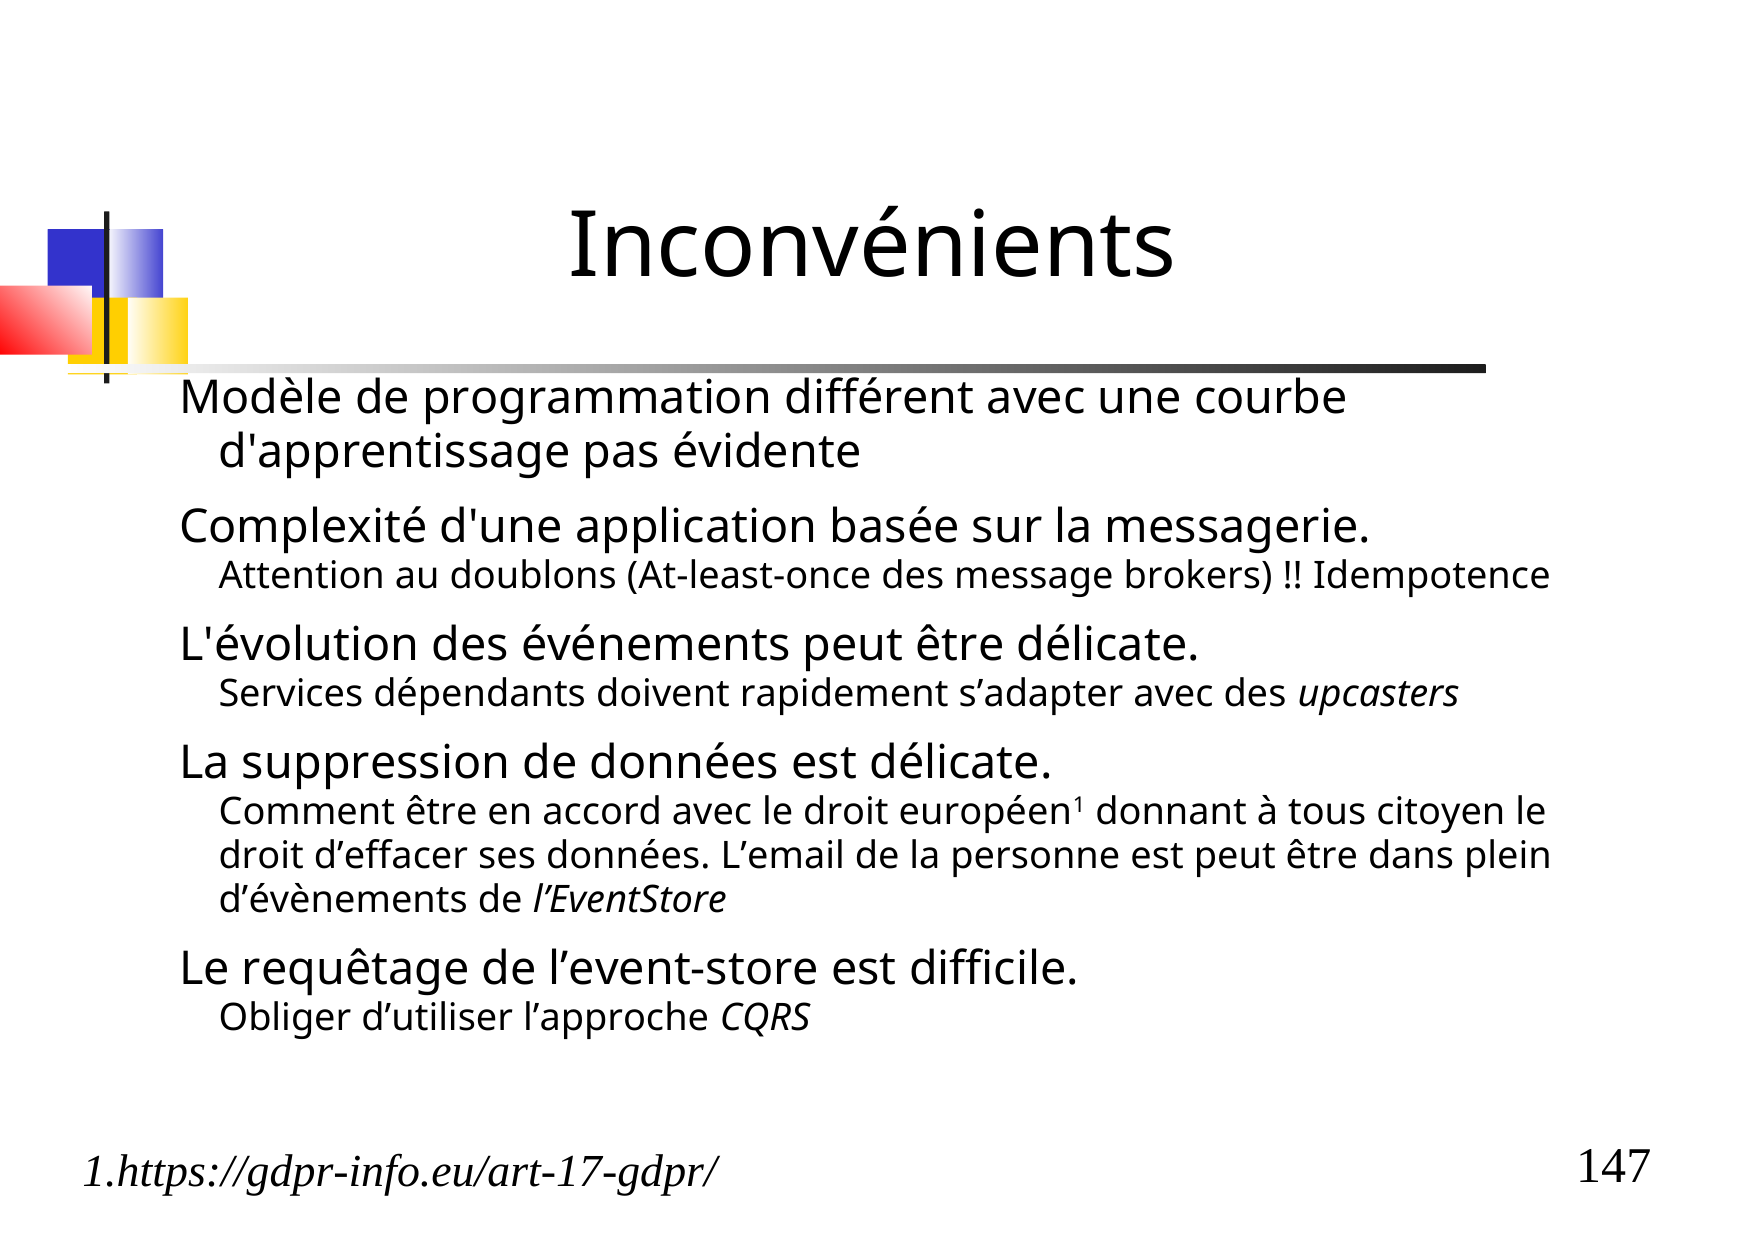

# Inconvénients
Modèle de programmation différent avec une courbe d'apprentissage pas évidente
Complexité d'une application basée sur la messagerie.
Attention au doublons (At-least-once des message brokers) !! Idempotence
L'évolution des événements peut être délicate.
Services dépendants doivent rapidement s’adapter avec des upcasters
La suppression de données est délicate.
Comment être en accord avec le droit européen1 donnant à tous citoyen le droit d’effacer ses données. L’email de la personne est peut être dans plein d’évènements de l’EventStore
Le requêtage de l’event-store est difficile.
Obliger d’utiliser l’approche CQRS
1.https://gdpr-info.eu/art-17-gdpr/